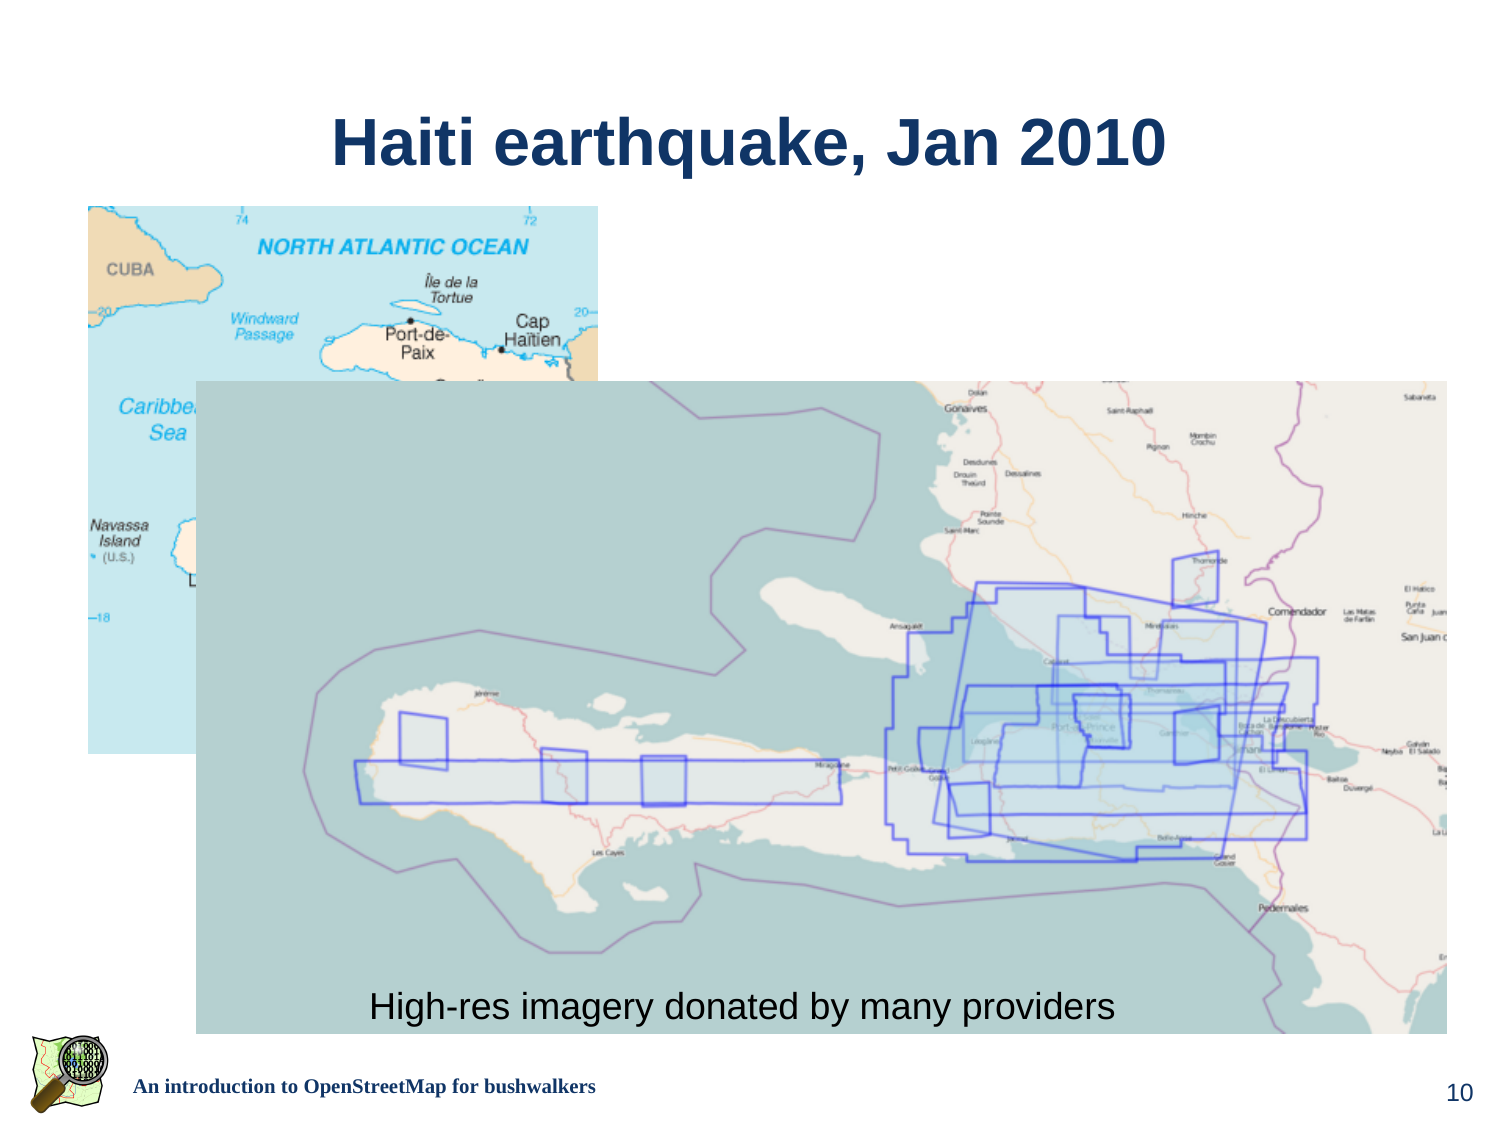

# Haiti earthquake, Jan 2010
High-res imagery donated by many providers